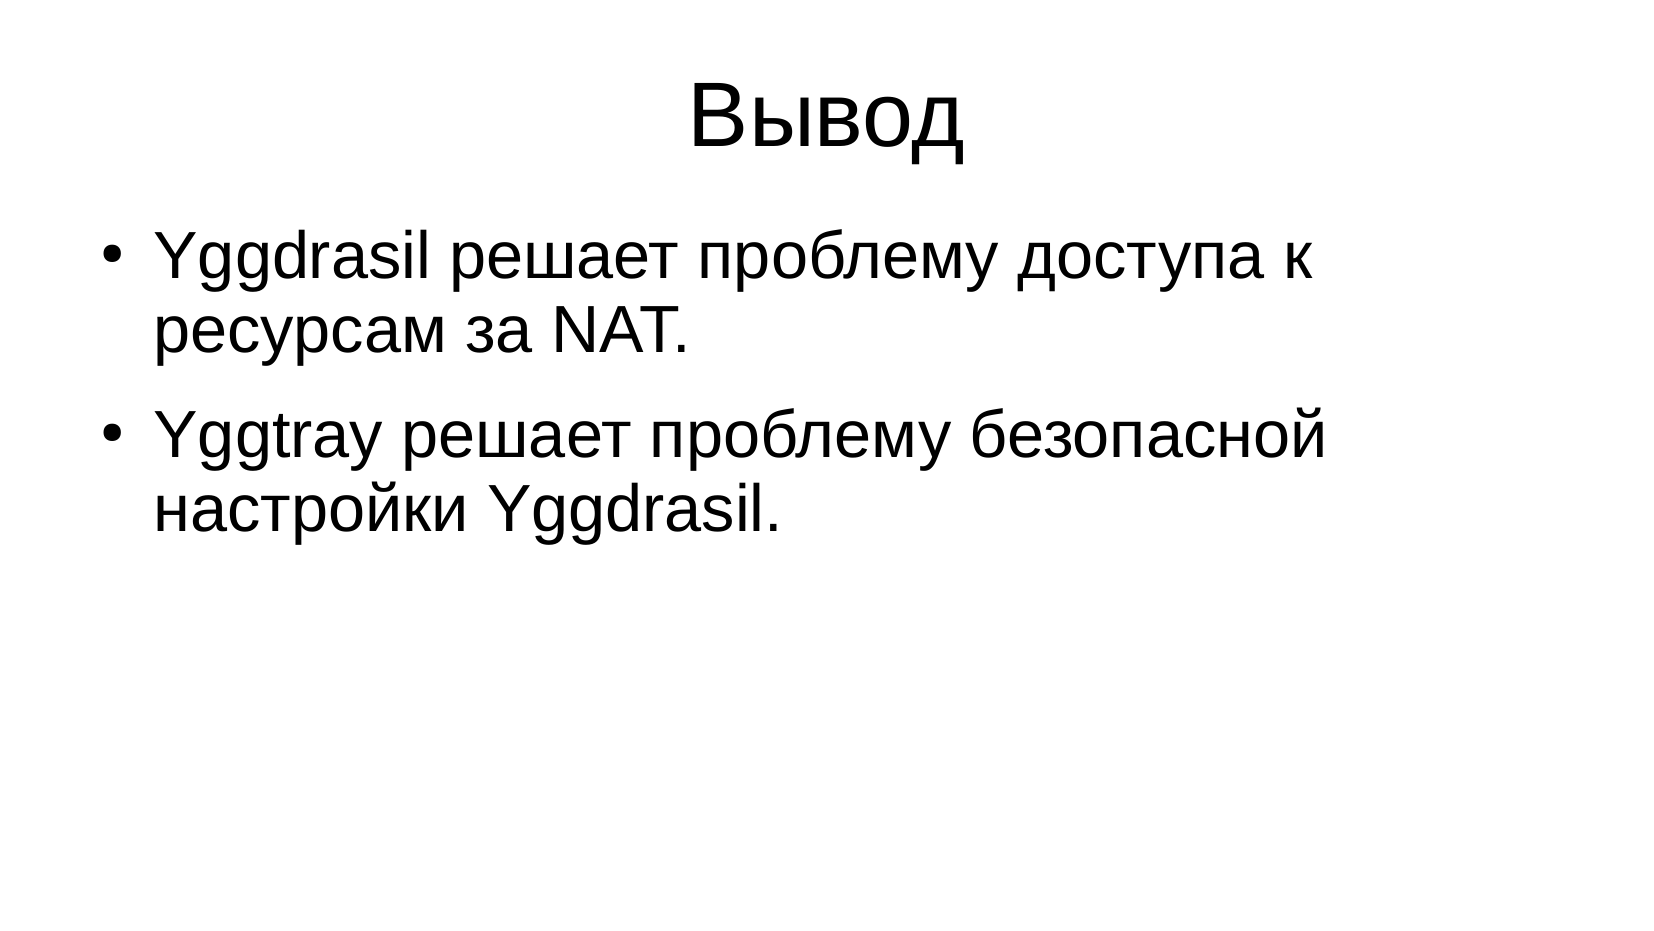

# Вывод
Yggdrasil решает проблему доступа к ресурсам за NAT.
Yggtray решает проблему безопасной настройки Yggdrasil.